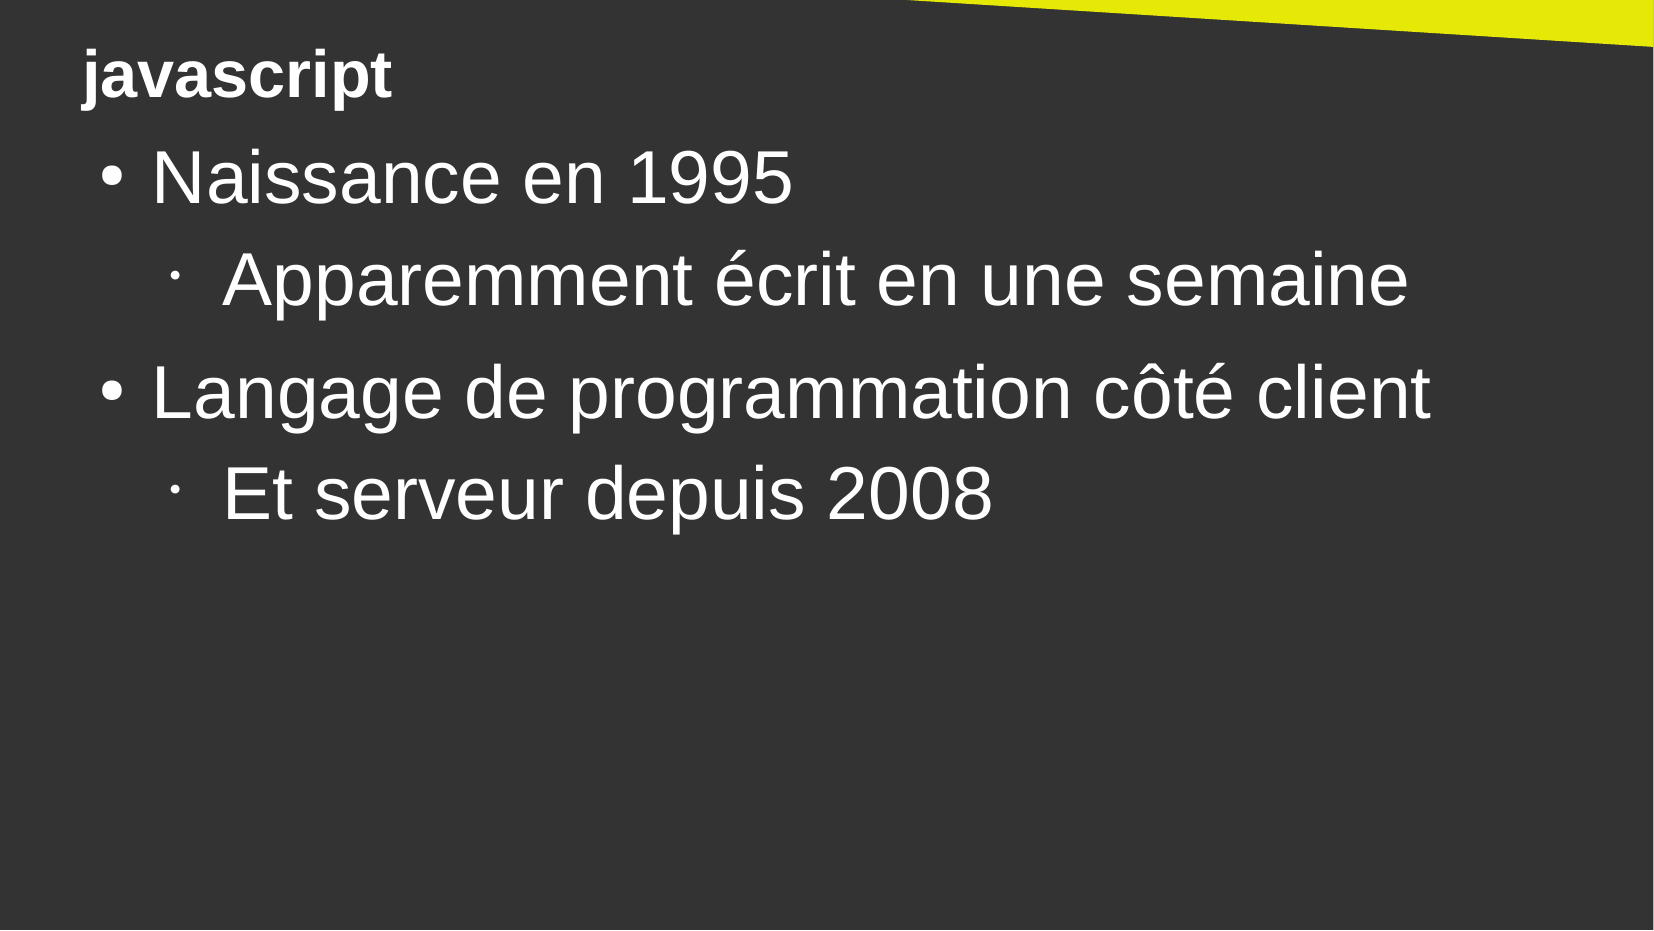

# javascript
Naissance en 1995
Apparemment écrit en une semaine
Langage de programmation côté client
Et serveur depuis 2008